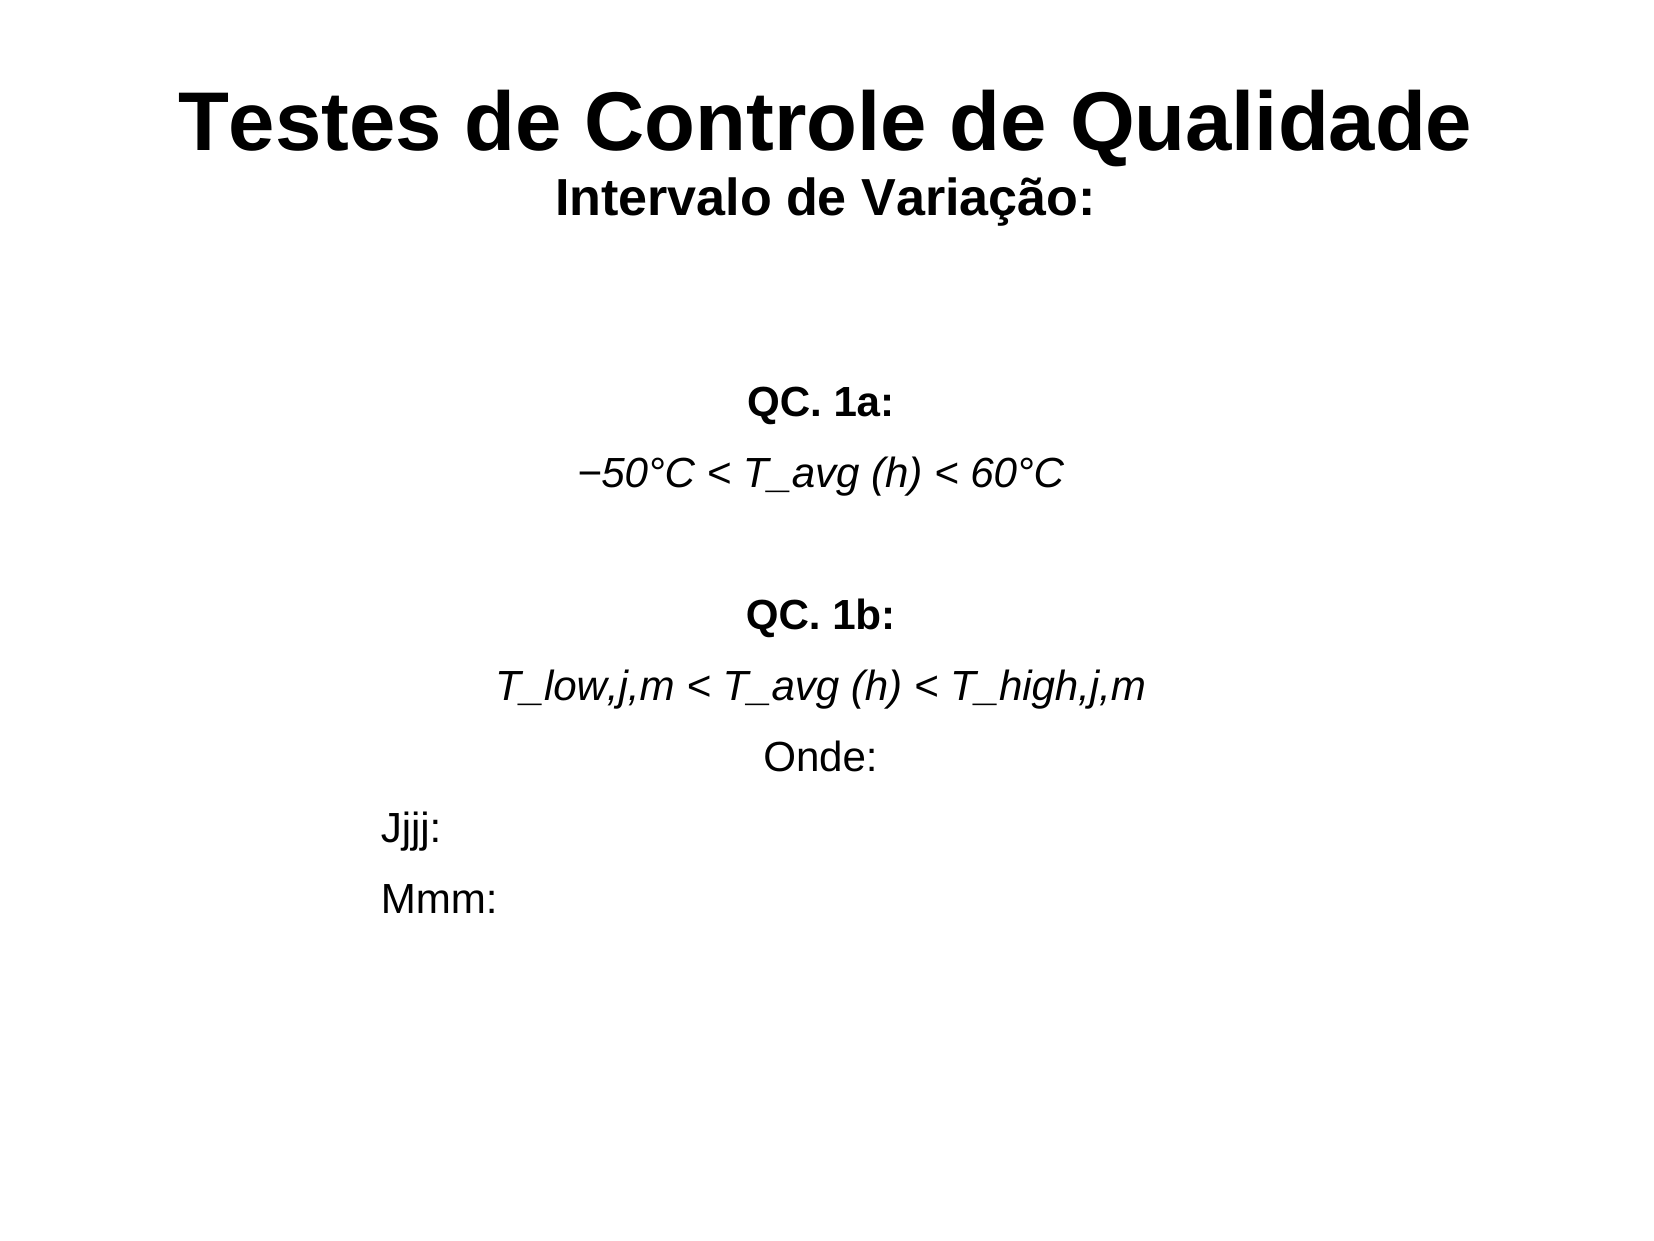

# Testes de Controle de Qualidade Intervalo de Variação:
QC. 1a:
−50°C < T_avg (h) < 60°C
QC. 1b:
T_low,j,m < T_avg (h) < T_high,j,m
Onde:
Jjjj:
Mmm: